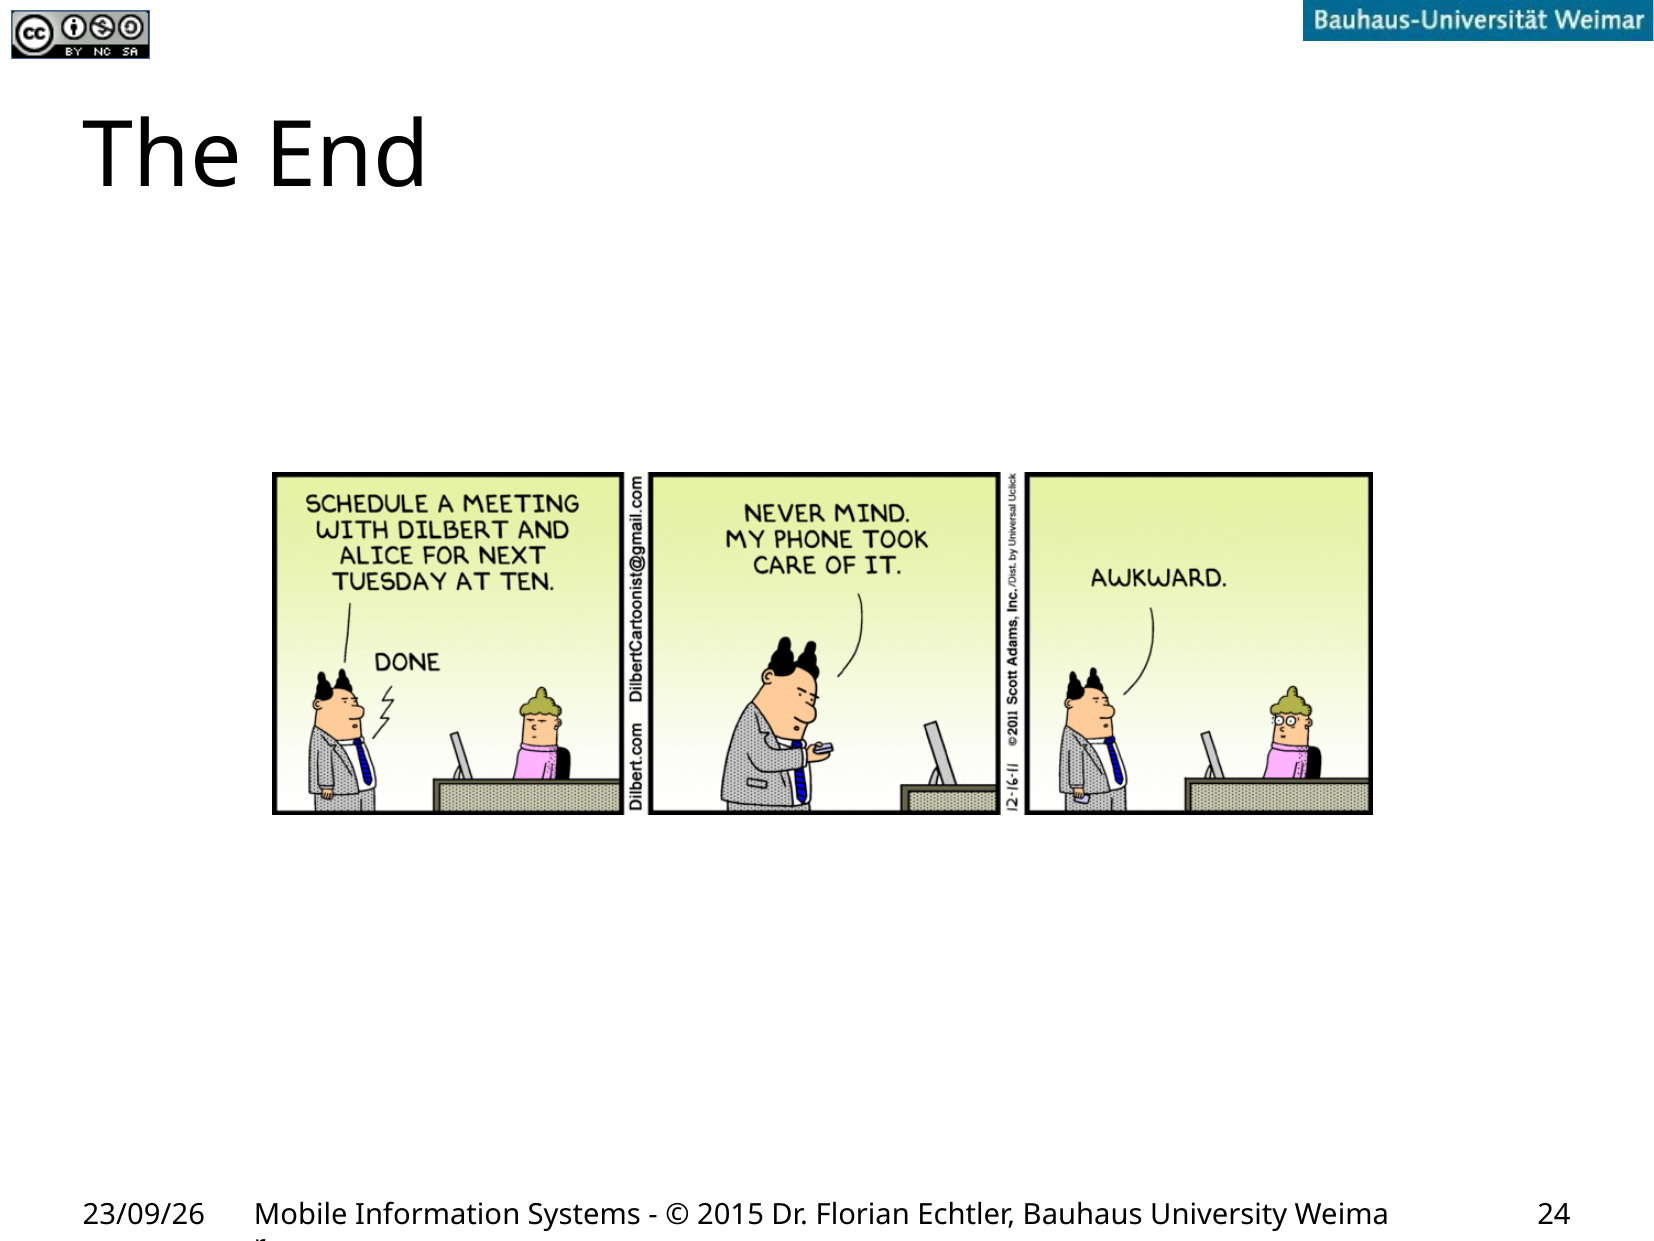

# The End
Mobile Information Systems - © 2015 Dr. Florian Echtler, Bauhaus University Weimar
24